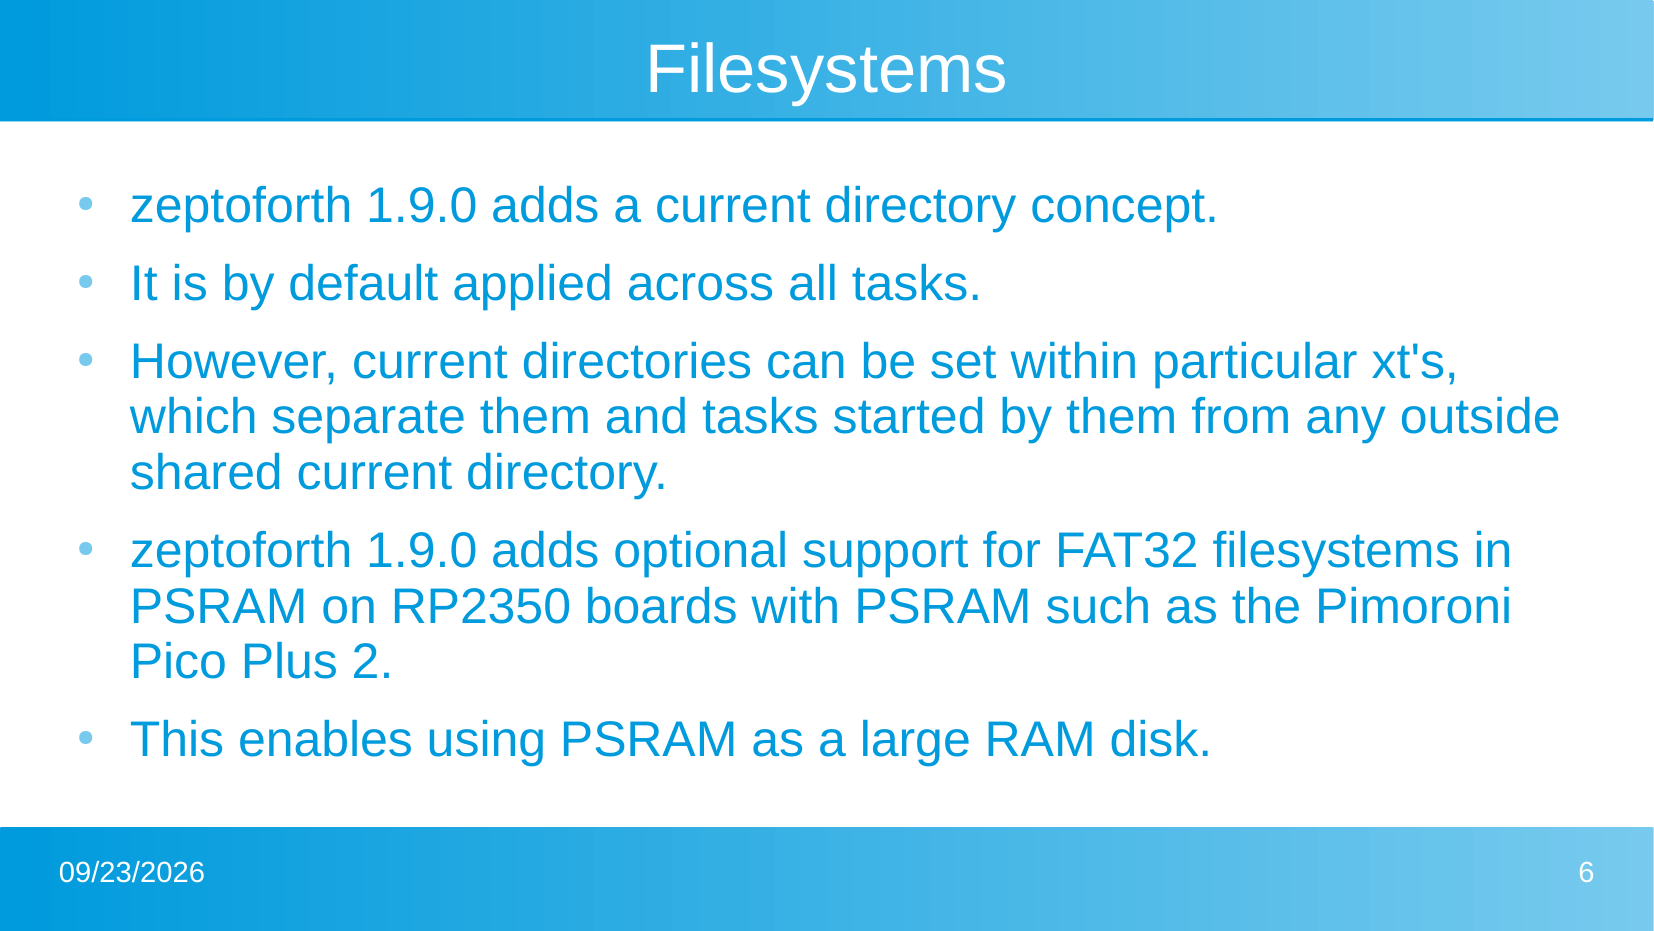

# Filesystems
zeptoforth 1.9.0 adds a current directory concept.
It is by default applied across all tasks.
However, current directories can be set within particular xt's, which separate them and tasks started by them from any outside shared current directory.
zeptoforth 1.9.0 adds optional support for FAT32 filesystems in PSRAM on RP2350 boards with PSRAM such as the Pimoroni Pico Plus 2.
This enables using PSRAM as a large RAM disk.
6